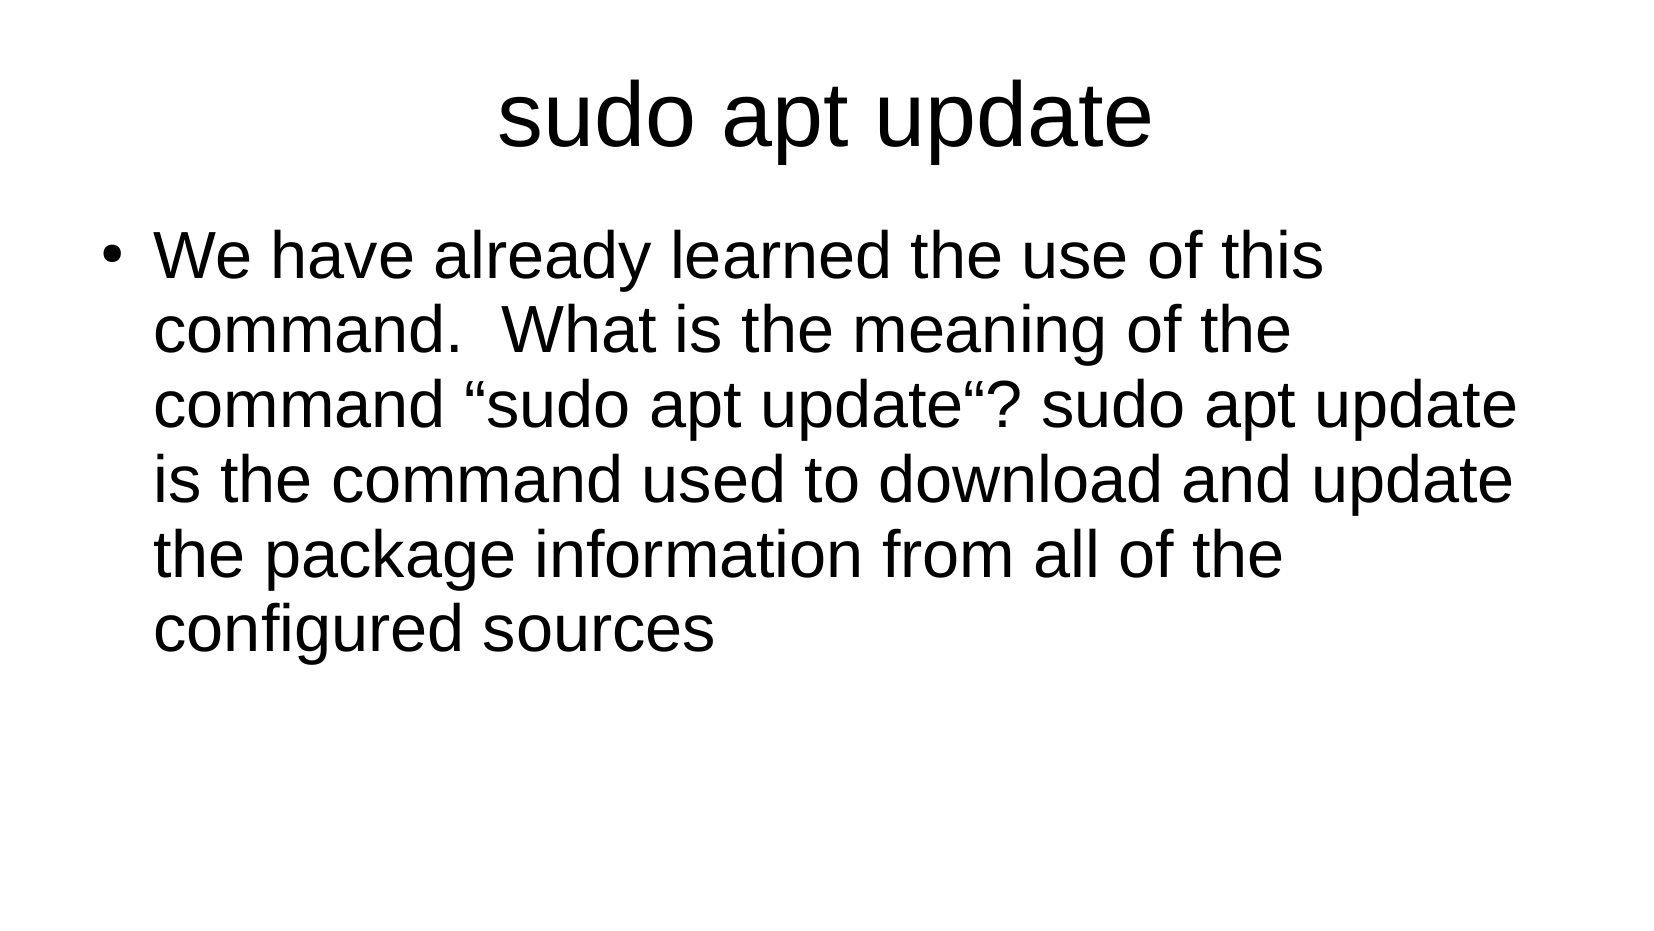

# sudo apt update
We have already learned the use of this command. What is the meaning of the command “sudo apt update“? sudo apt update is the command used to download and update the package information from all of the configured sources